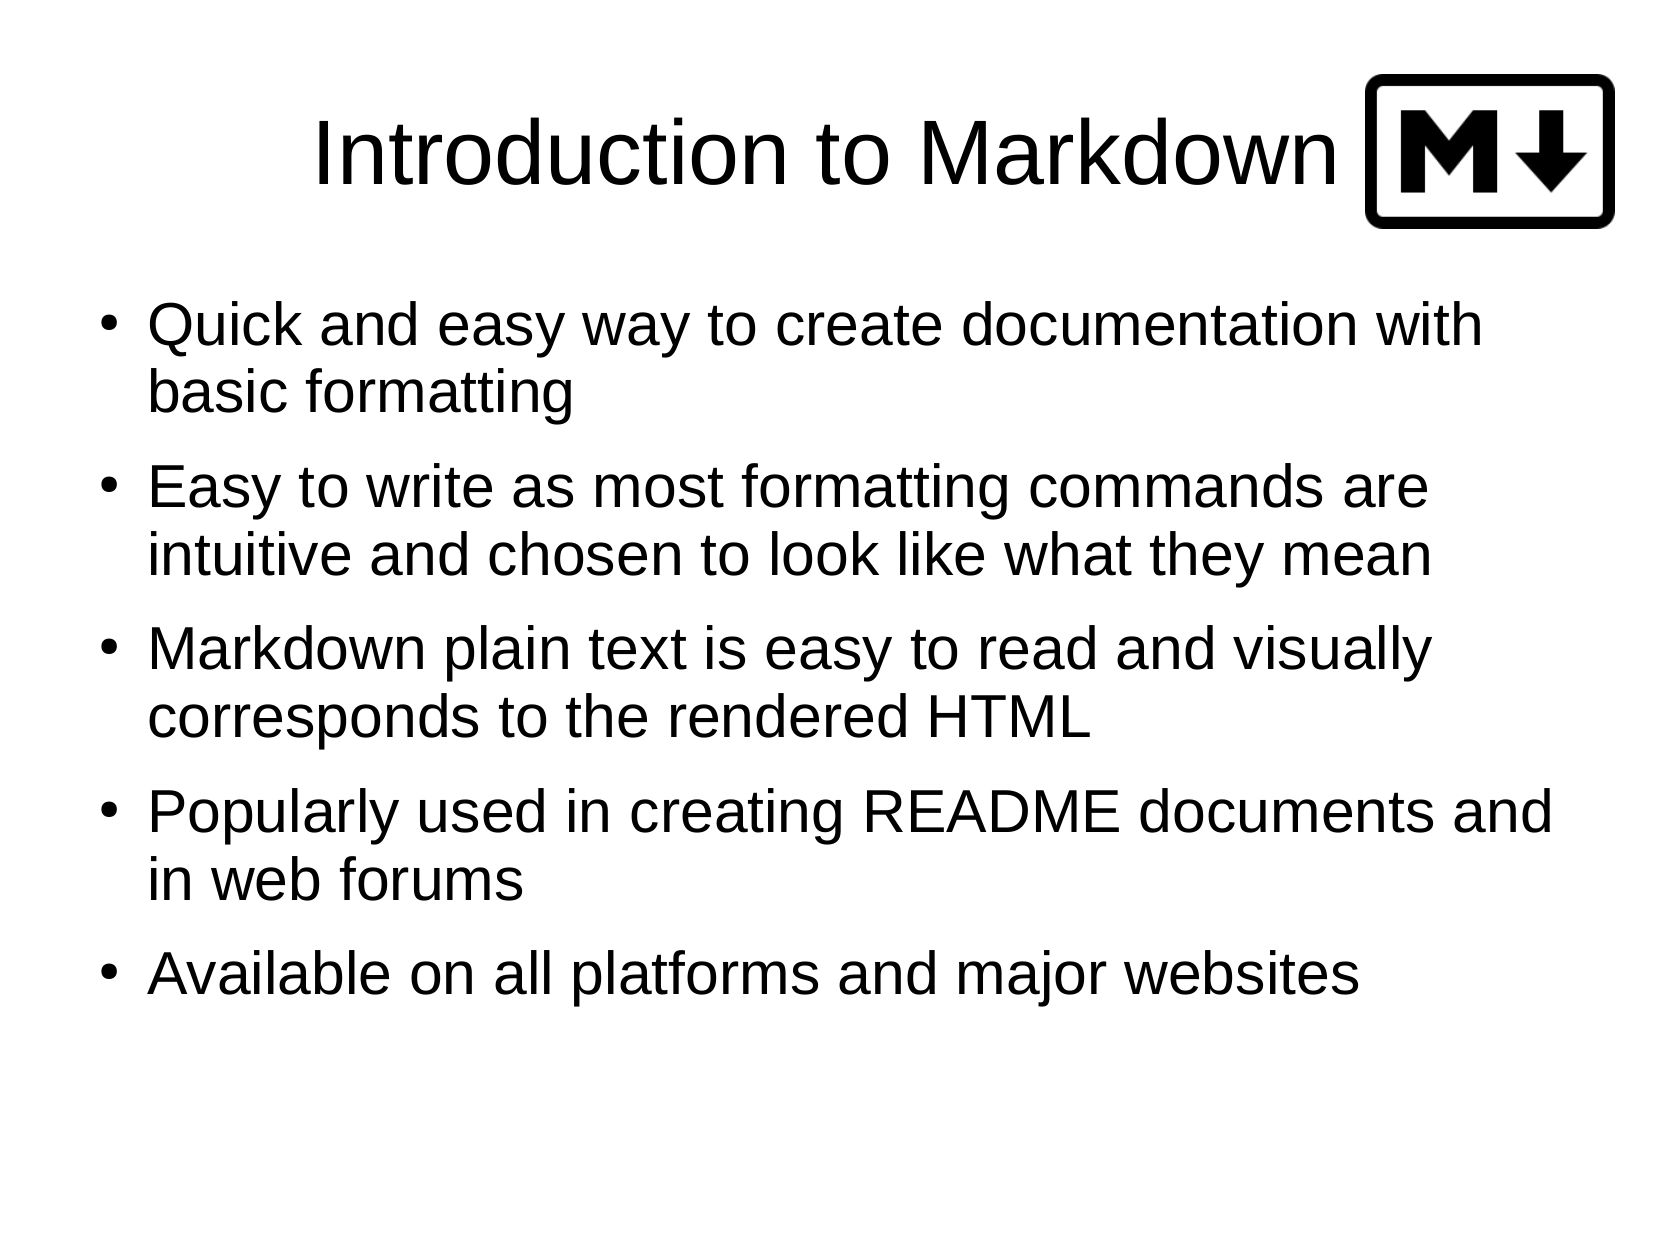

# Introduction to Markdown
Quick and easy way to create documentation with basic formatting
Easy to write as most formatting commands are intuitive and chosen to look like what they mean
Markdown plain text is easy to read and visually corresponds to the rendered HTML
Popularly used in creating README documents and in web forums
Available on all platforms and major websites